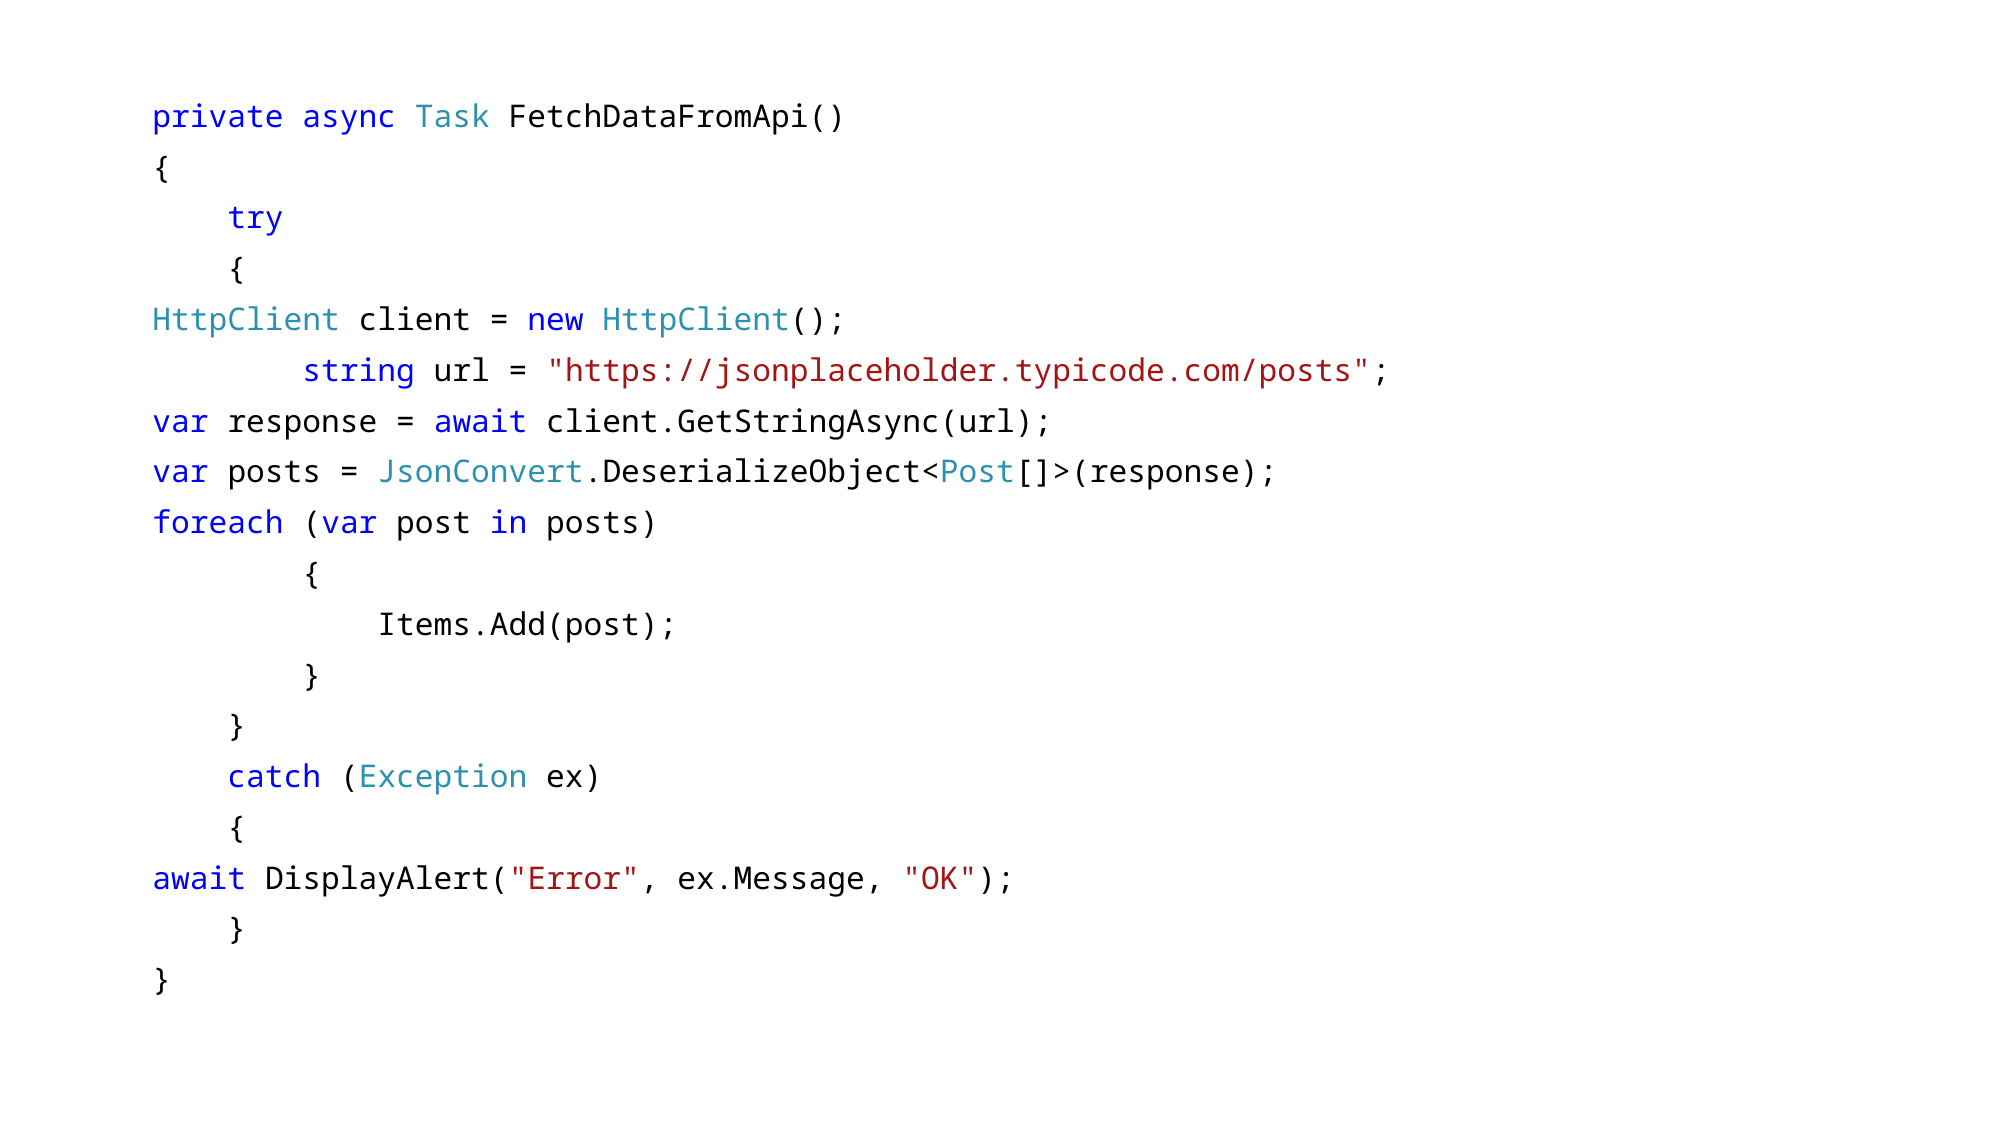

# private async Task FetchDataFromApi()
{
 try
 {
HttpClient client = new HttpClient();
 string url = "https://jsonplaceholder.typicode.com/posts";
var response = await client.GetStringAsync(url);
var posts = JsonConvert.DeserializeObject<Post[]>(response);
foreach (var post in posts)
 {
 Items.Add(post);
 }
 }
 catch (Exception ex)
 {
await DisplayAlert("Error", ex.Message, "OK");
 }
}